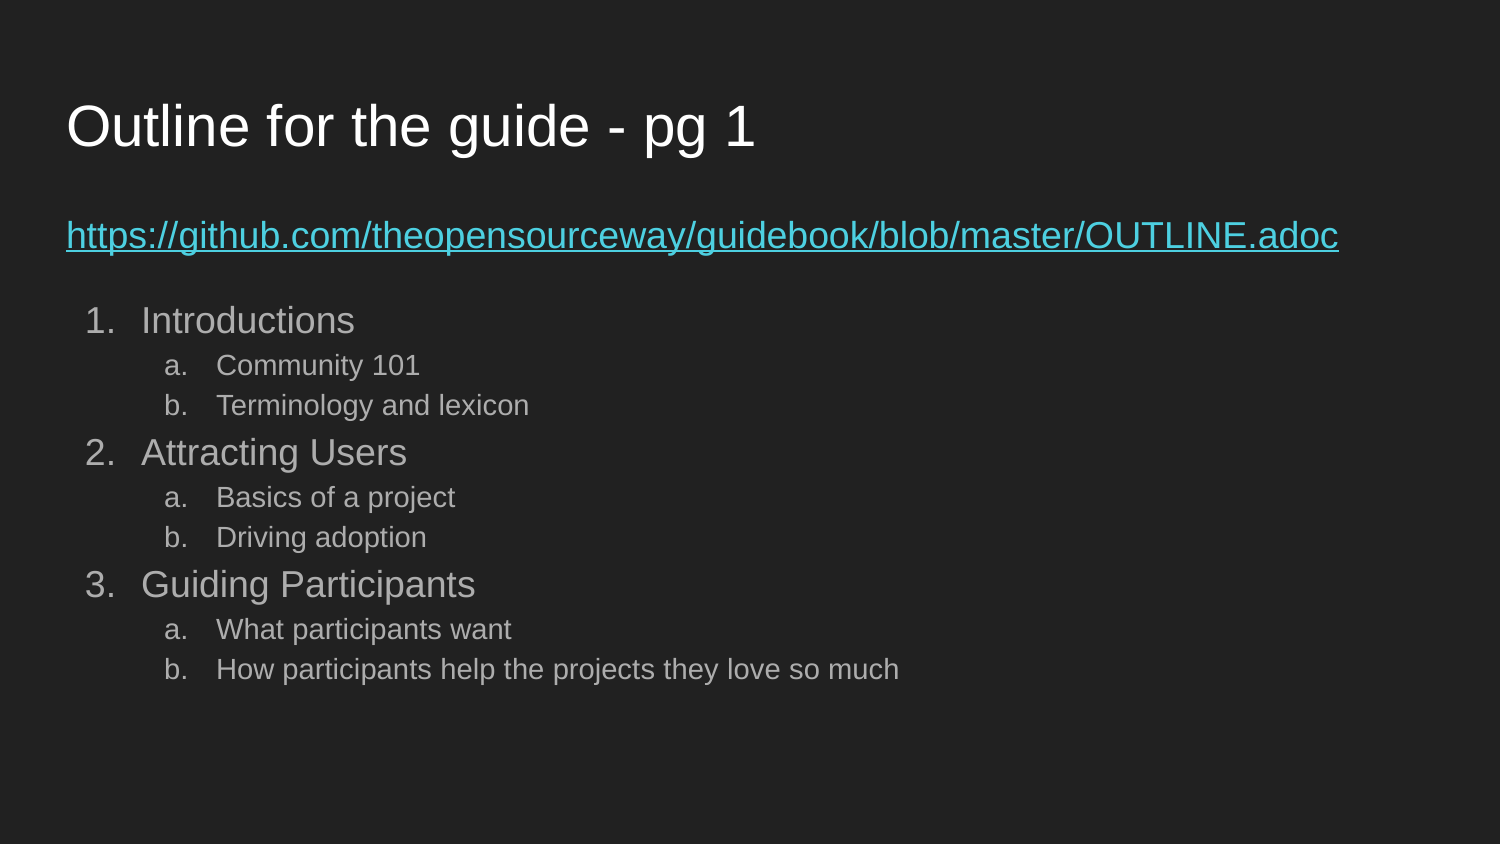

# Outline for the guide - pg 1
https://github.com/theopensourceway/guidebook/blob/master/OUTLINE.adoc
Introductions
Community 101
Terminology and lexicon
Attracting Users
Basics of a project
Driving adoption
Guiding Participants
What participants want
How participants help the projects they love so much